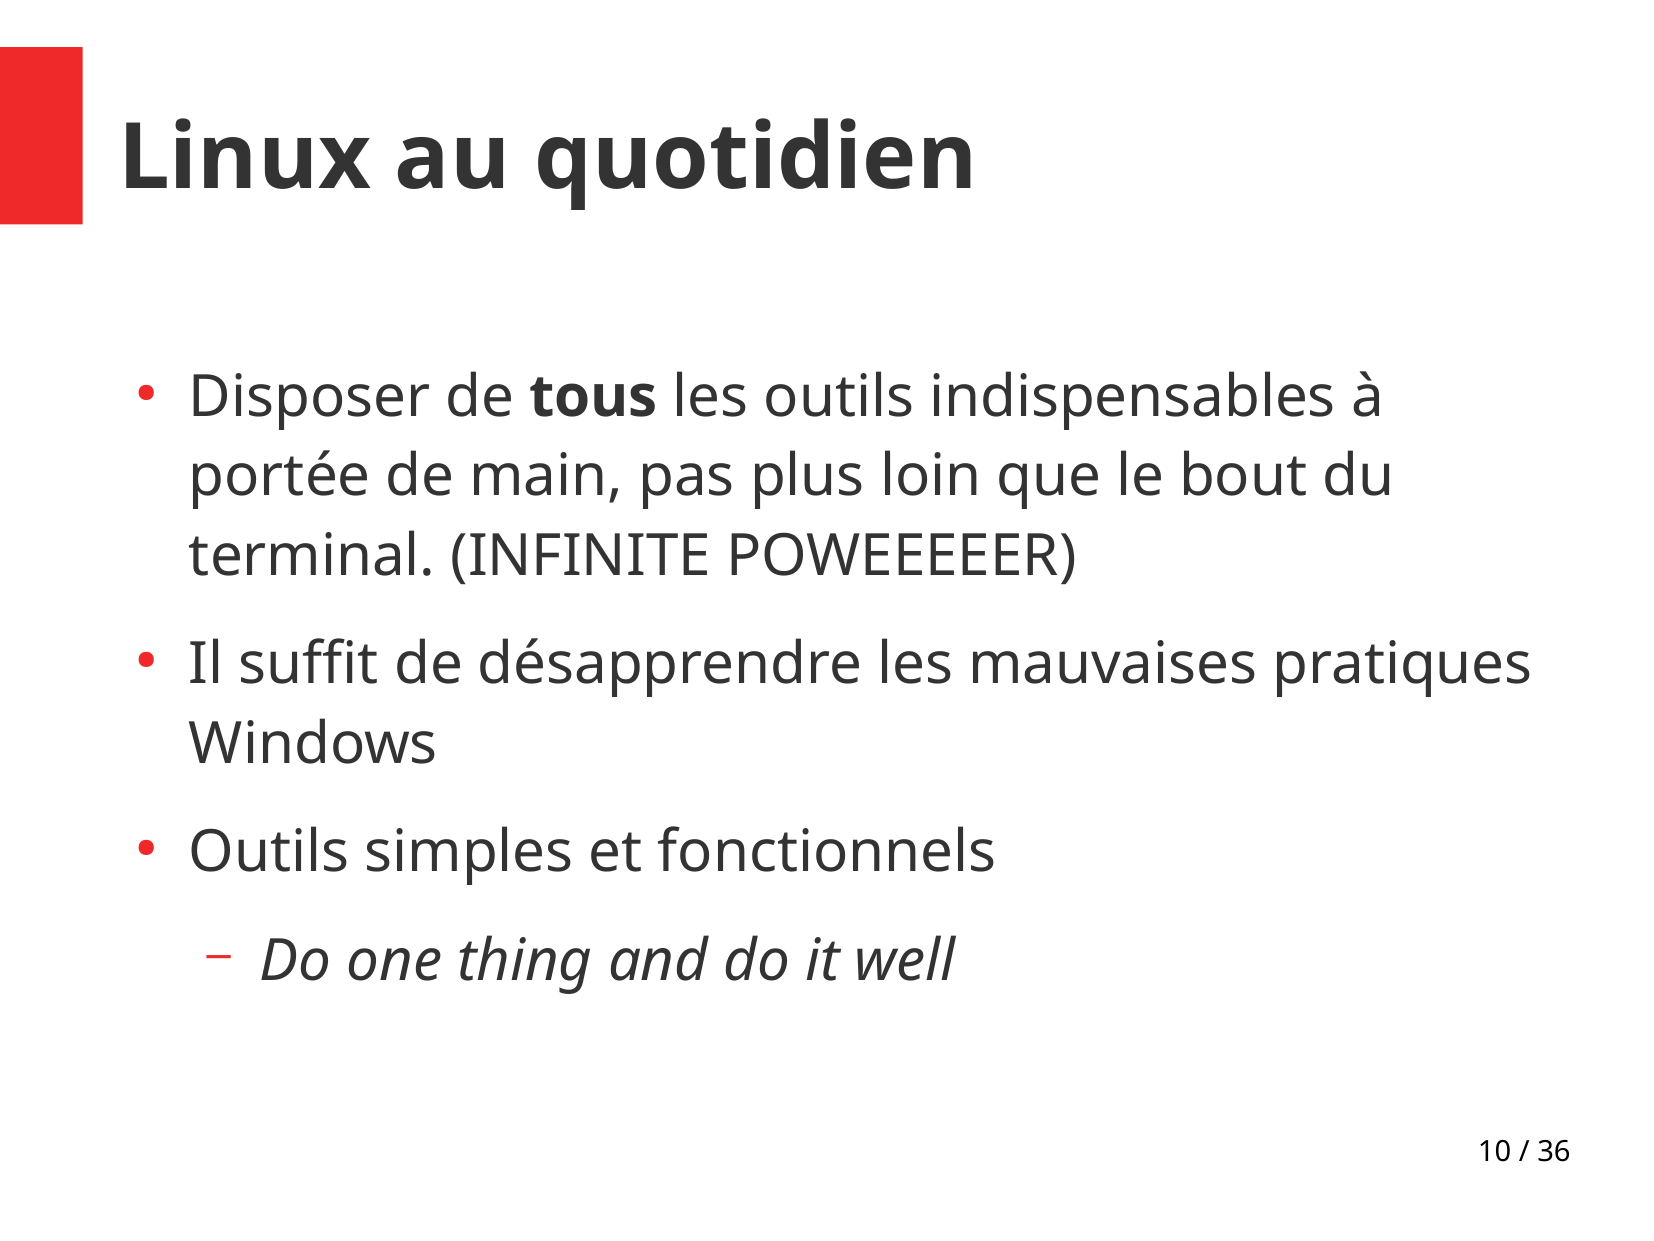

# Linux au quotidien
Disposer de tous les outils indispensables à portée de main, pas plus loin que le bout du terminal. (INFINITE POWEEEEER)
Il suffit de désapprendre les mauvaises pratiques Windows
Outils simples et fonctionnels
Do one thing and do it well
10